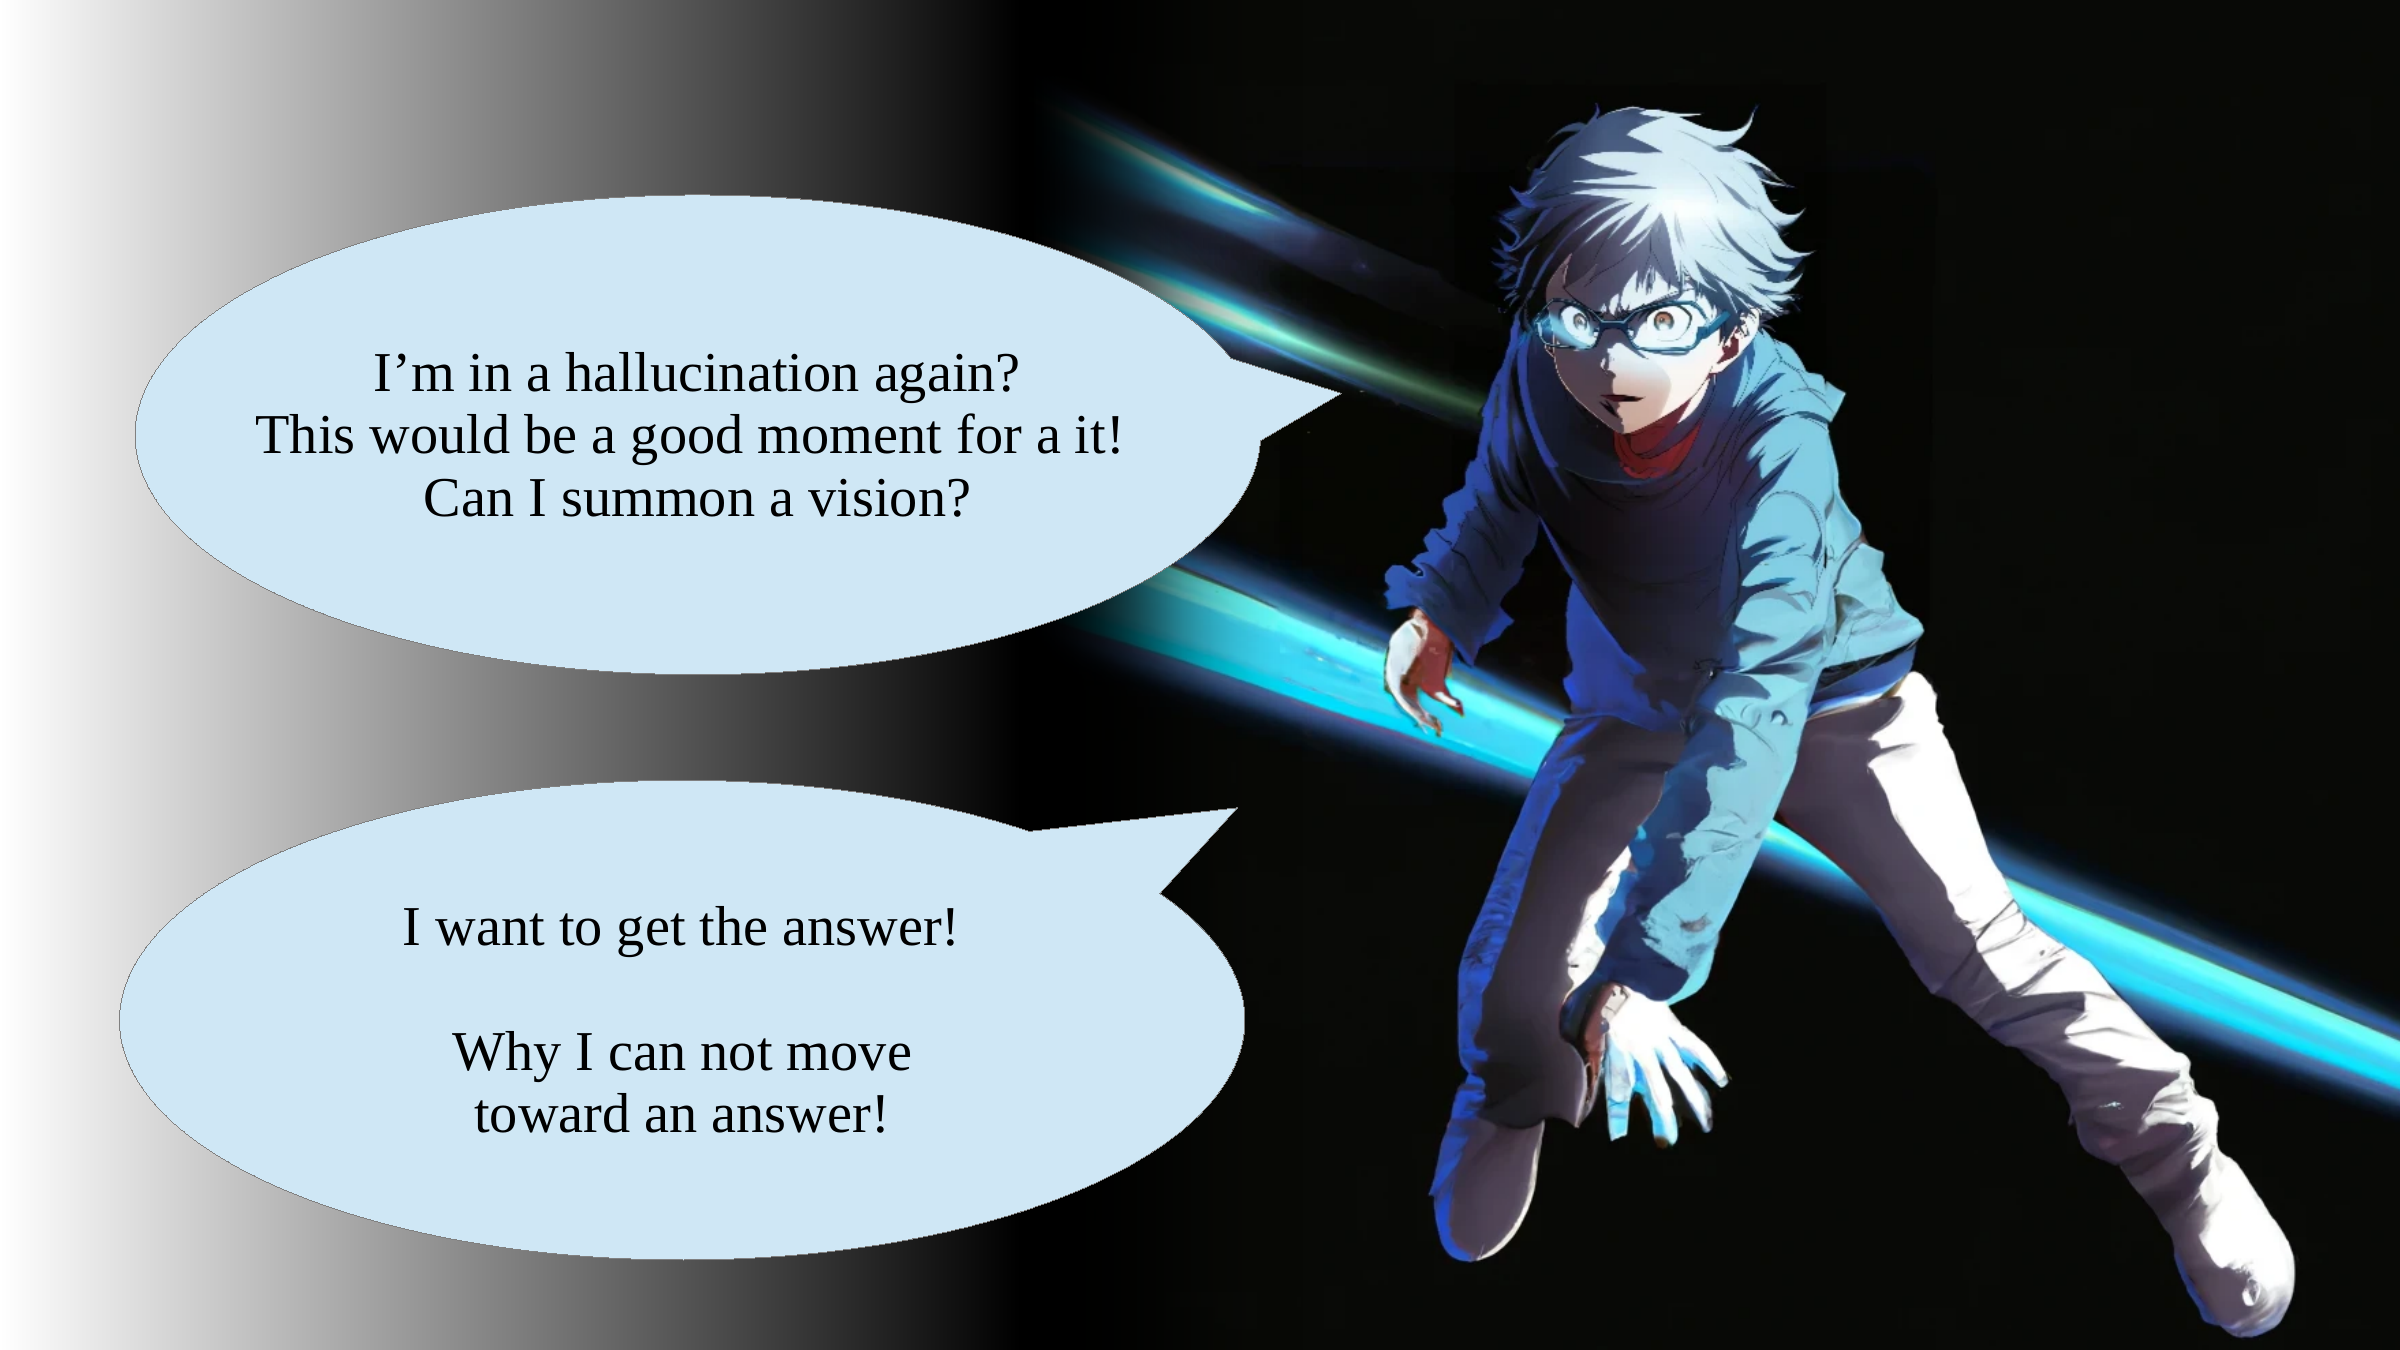

I’m in a hallucination again?
This would be a good moment for a it!
Can I summon a vision?
I want to get the answer!
Why I can not move
toward an answer!